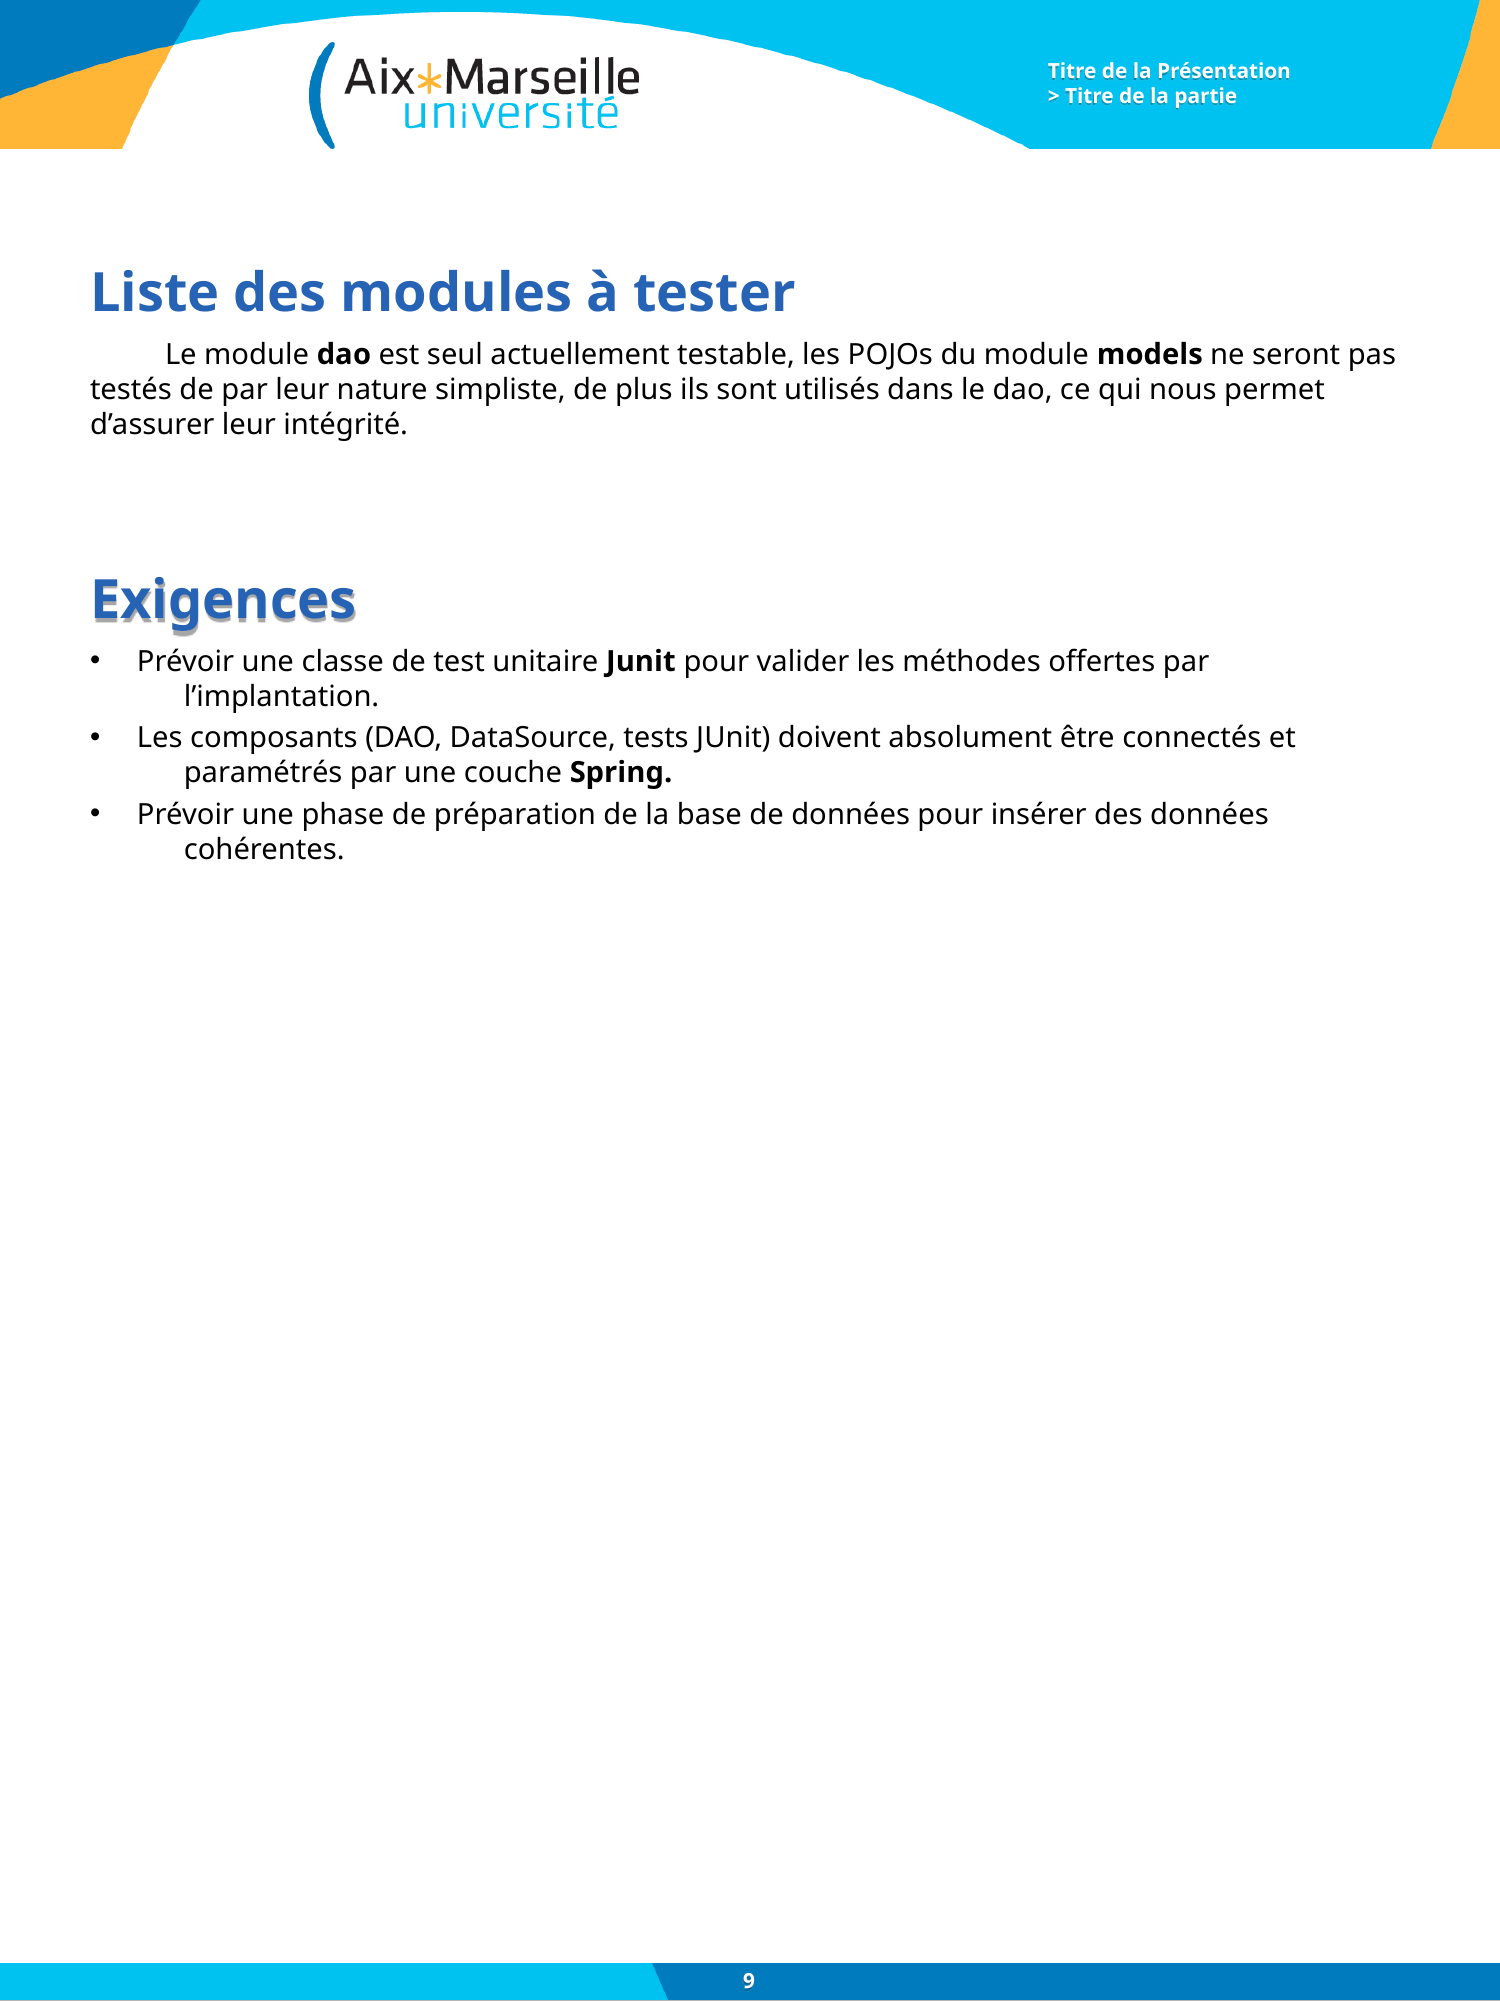

Titre de la Présentation
> Titre de la partie
# Liste des modules à tester
	Le module dao est seul actuellement testable, les POJOs du module models ne seront pas testés de par leur nature simpliste, de plus ils sont utilisés dans le dao, ce qui nous permet d’assurer leur intégrité.
Exigences
Prévoir une classe de test unitaire Junit pour valider les méthodes offertes par l’implantation.
Les composants (DAO, DataSource, tests JUnit) doivent absolument être connectés et paramétrés par une couche Spring.
Prévoir une phase de préparation de la base de données pour insérer des données cohérentes.